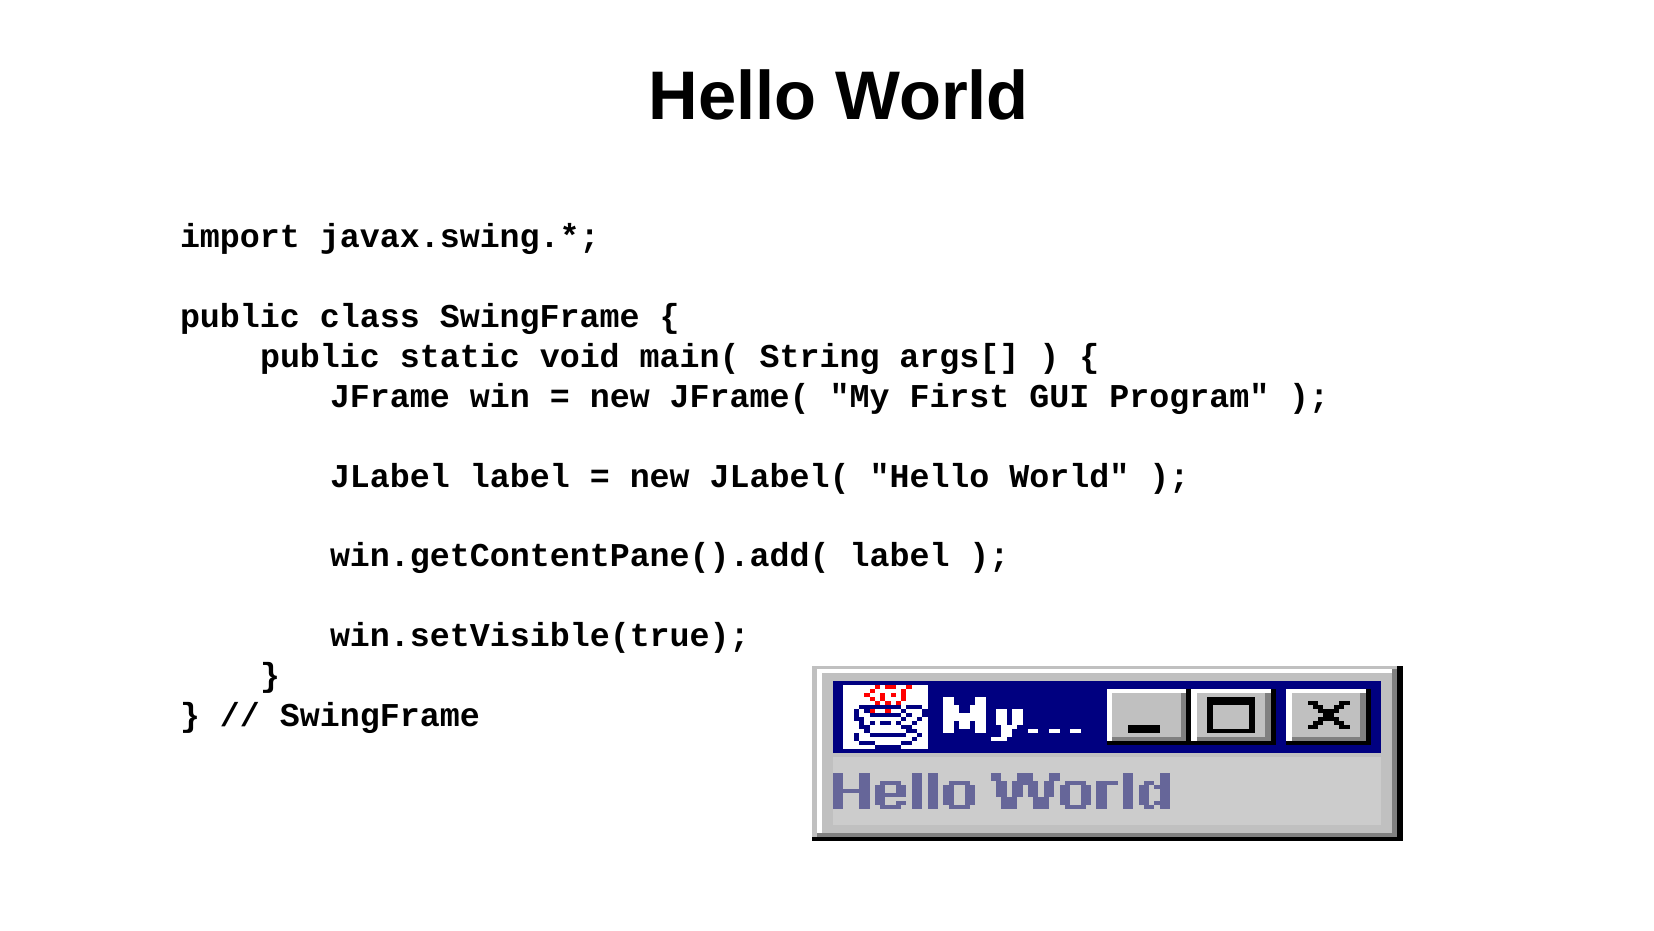

# Hello World
import javax.swing.*;
public class SwingFrame {
 public static void main( String args[] ) {
	JFrame win = new JFrame( "My First GUI Program" );
	JLabel label = new JLabel( "Hello World" );
	win.getContentPane().add( label );
	win.setVisible(true);
 }
} // SwingFrame